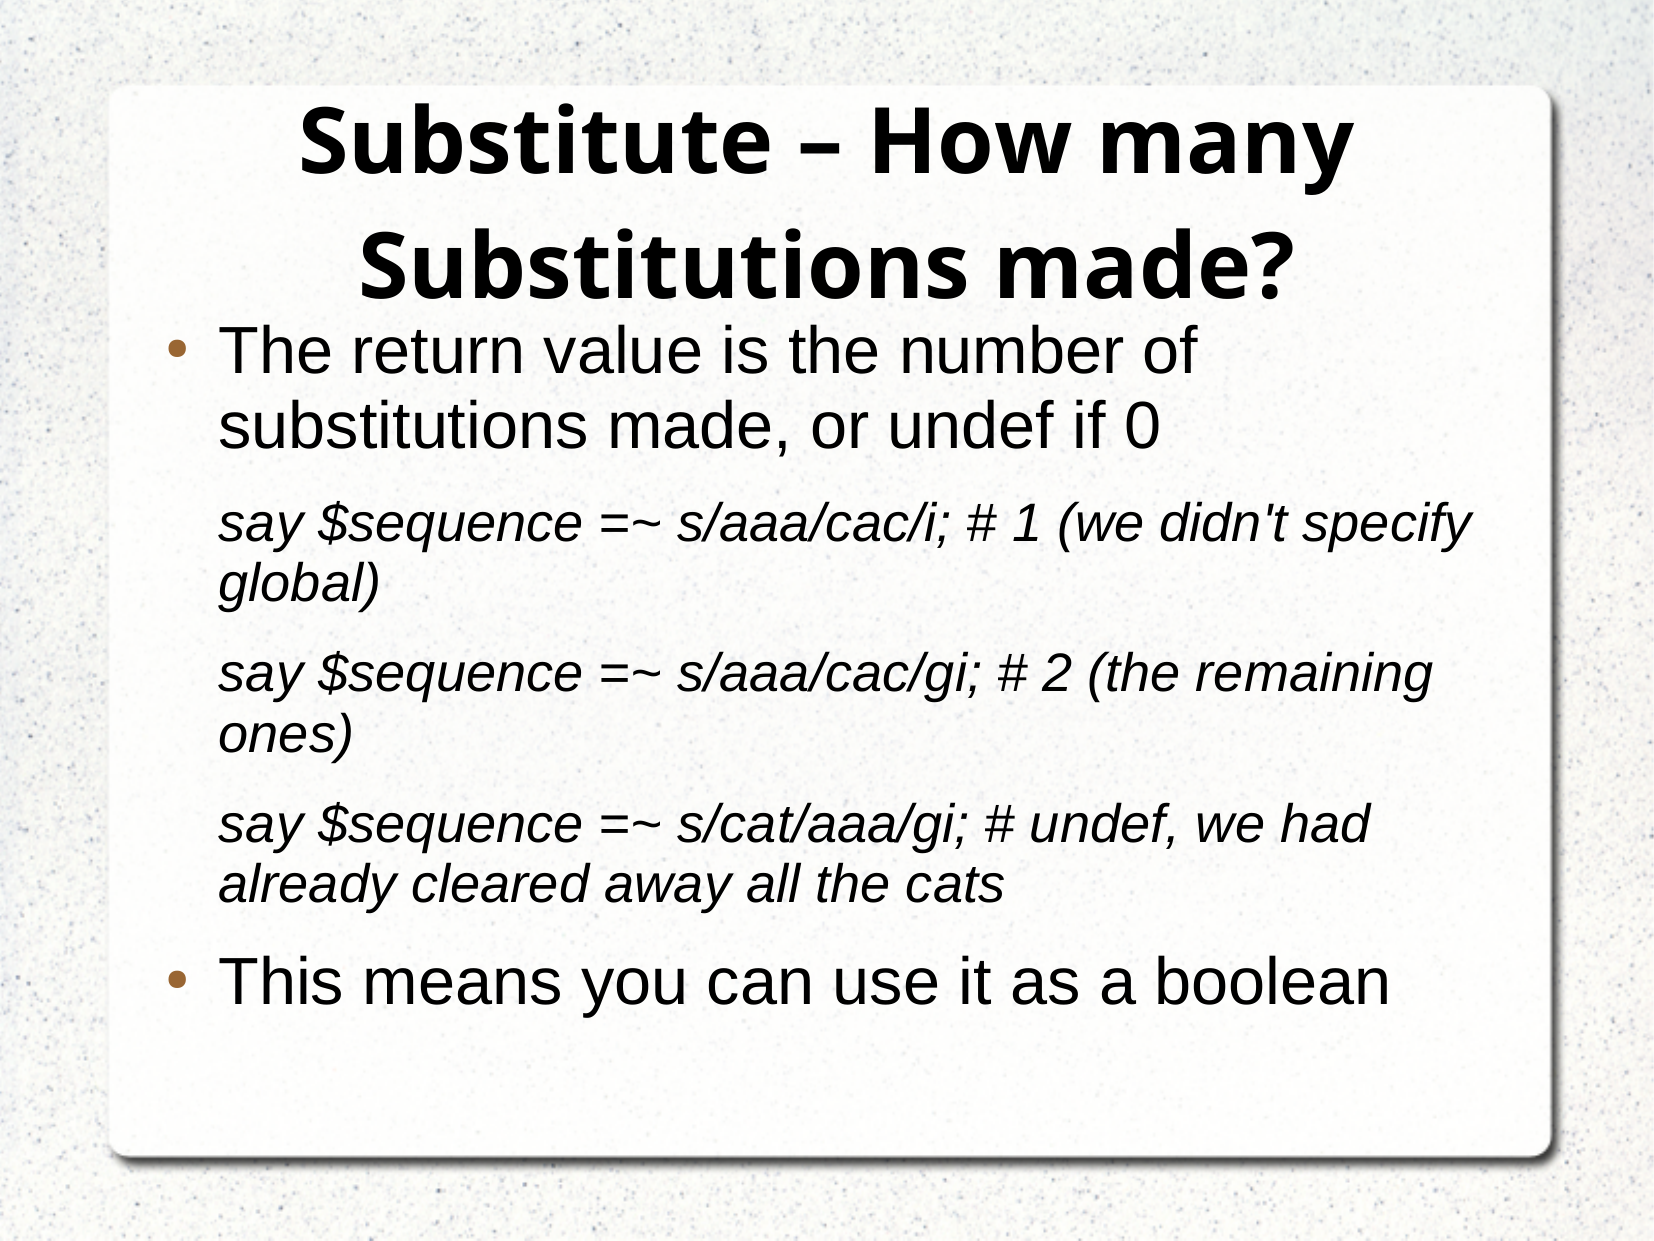

# Substitute – How many Substitutions made?
The return value is the number of substitutions made, or undef if 0
say $sequence =~ s/aaa/cac/i; # 1 (we didn't specify global)
say $sequence =~ s/aaa/cac/gi; # 2 (the remaining ones)
say $sequence =~ s/cat/aaa/gi; # undef, we had already cleared away all the cats
This means you can use it as a boolean